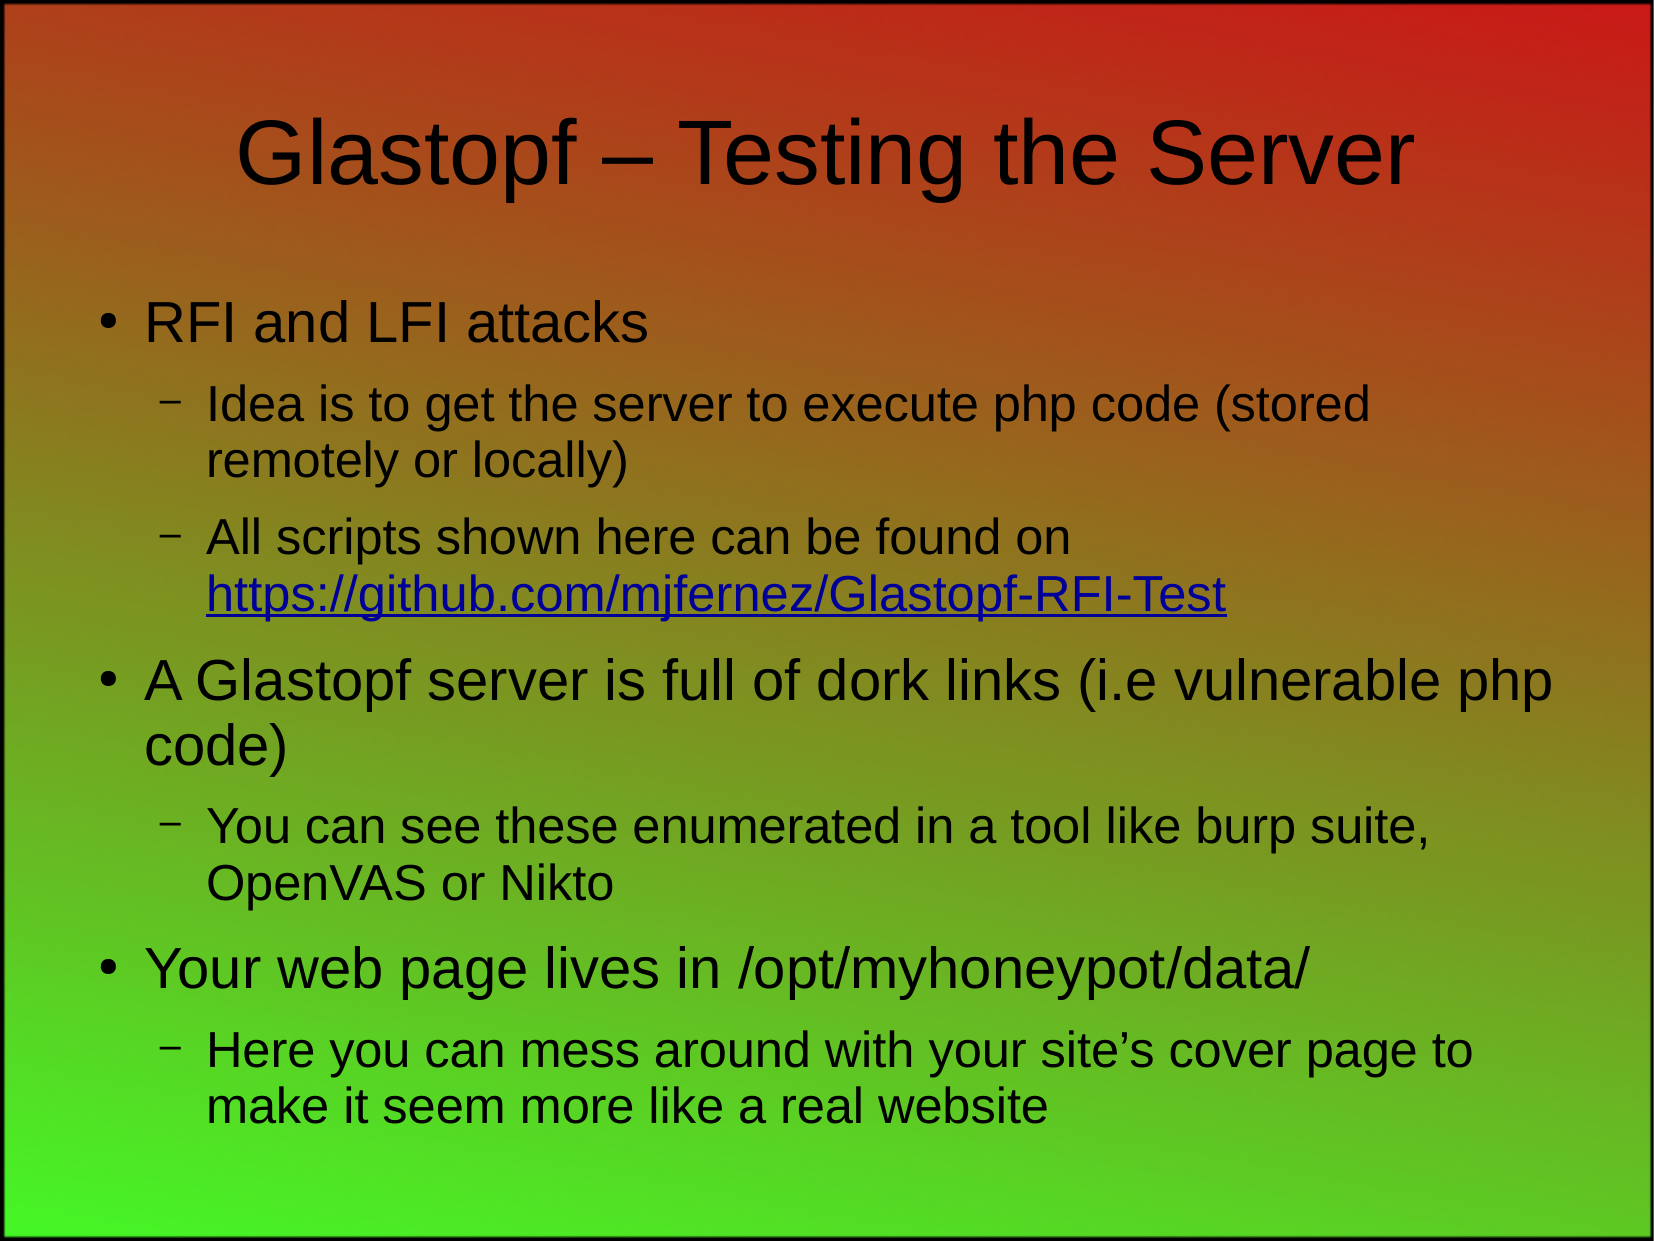

# Glastopf – Testing the Server
RFI and LFI attacks
Idea is to get the server to execute php code (stored remotely or locally)
All scripts shown here can be found on https://github.com/mjfernez/Glastopf-RFI-Test
A Glastopf server is full of dork links (i.e vulnerable php code)
You can see these enumerated in a tool like burp suite, OpenVAS or Nikto
Your web page lives in /opt/myhoneypot/data/
Here you can mess around with your site’s cover page to make it seem more like a real website